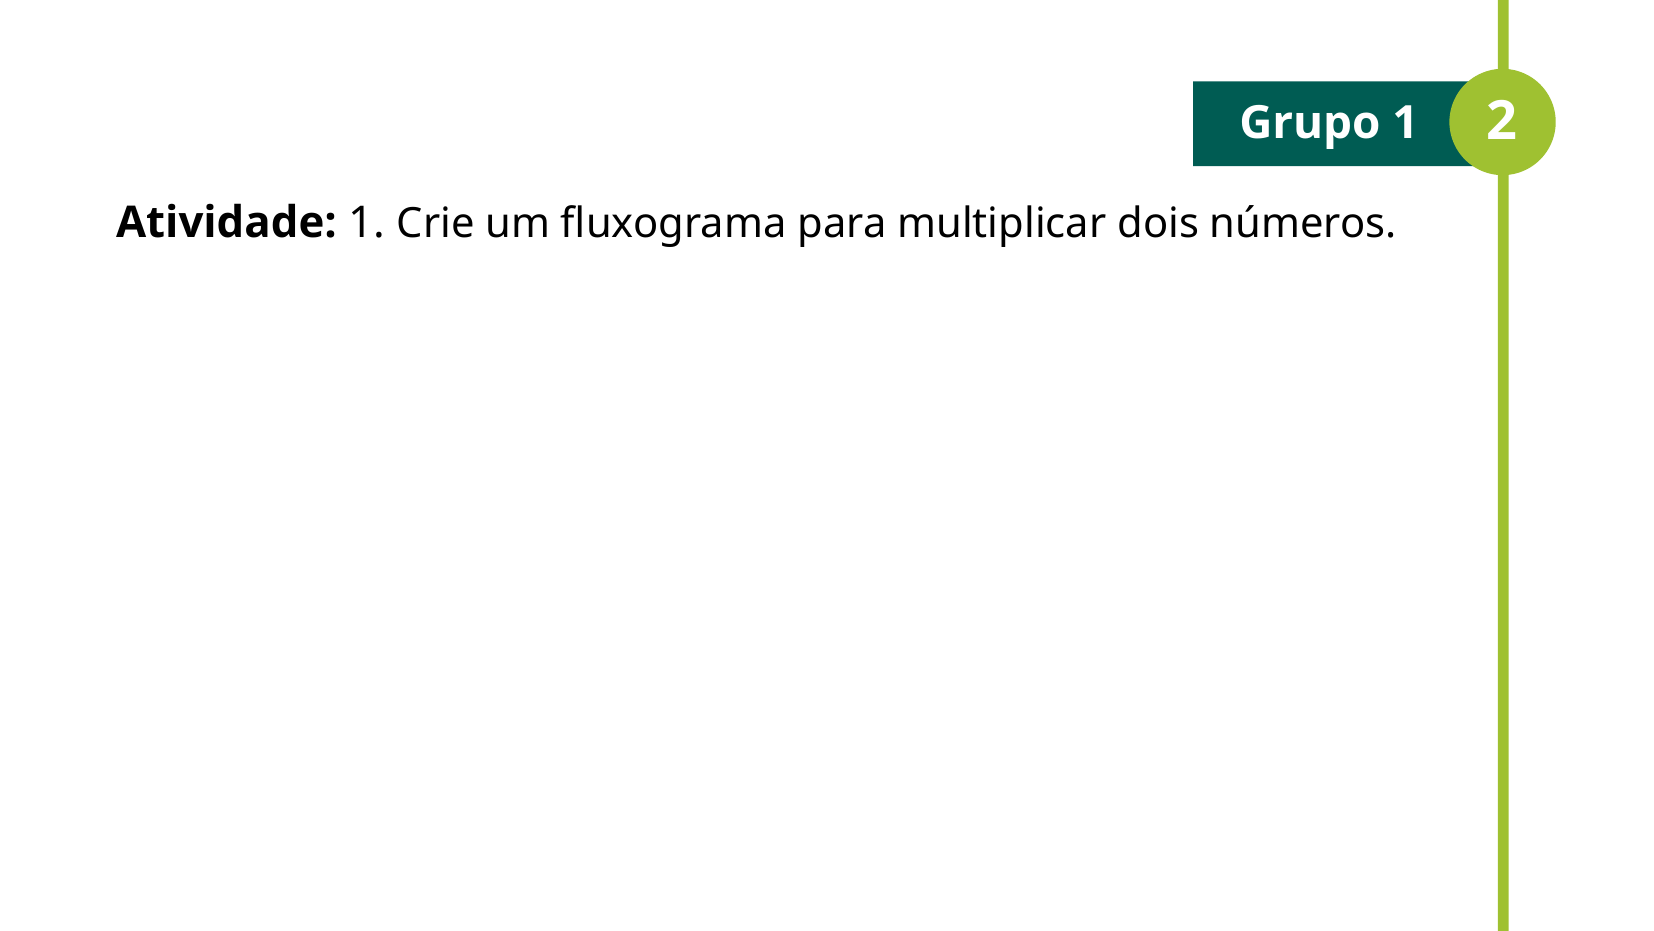

2
Grupo 1
Atividade: 1. Crie um fluxograma para multiplicar dois números.